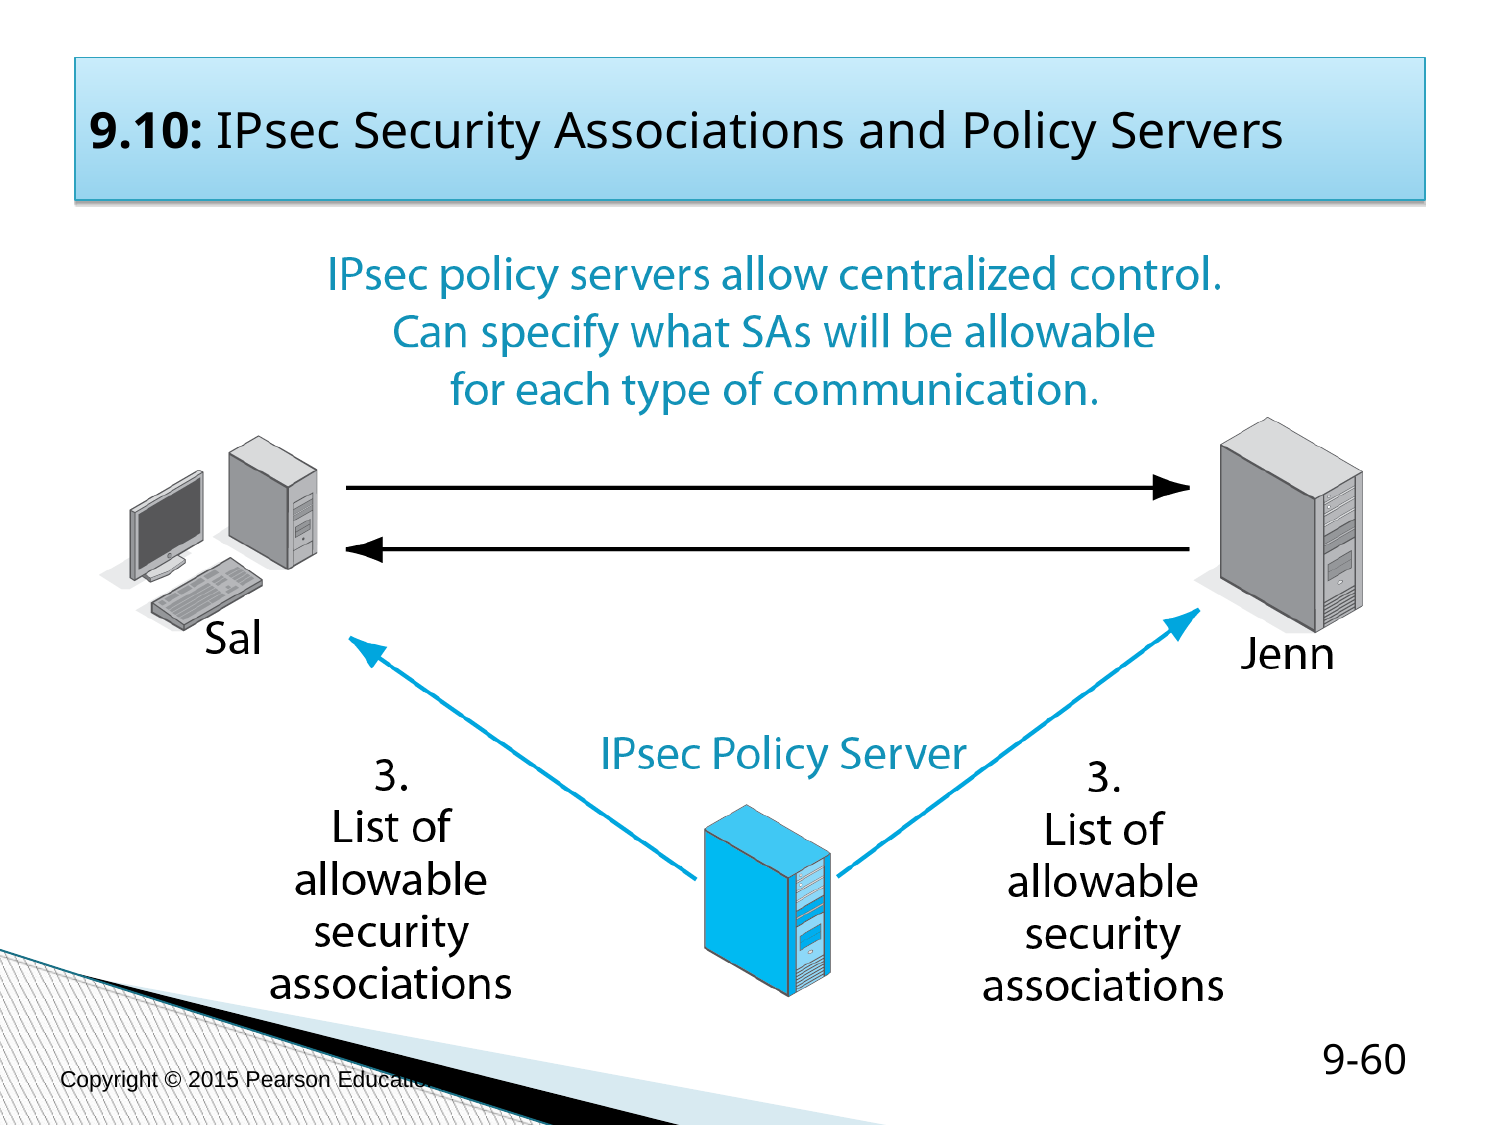

# 9.10: IPsec Security Associations and Policy Servers
Copyright © 2015 Pearson Education, Inc.